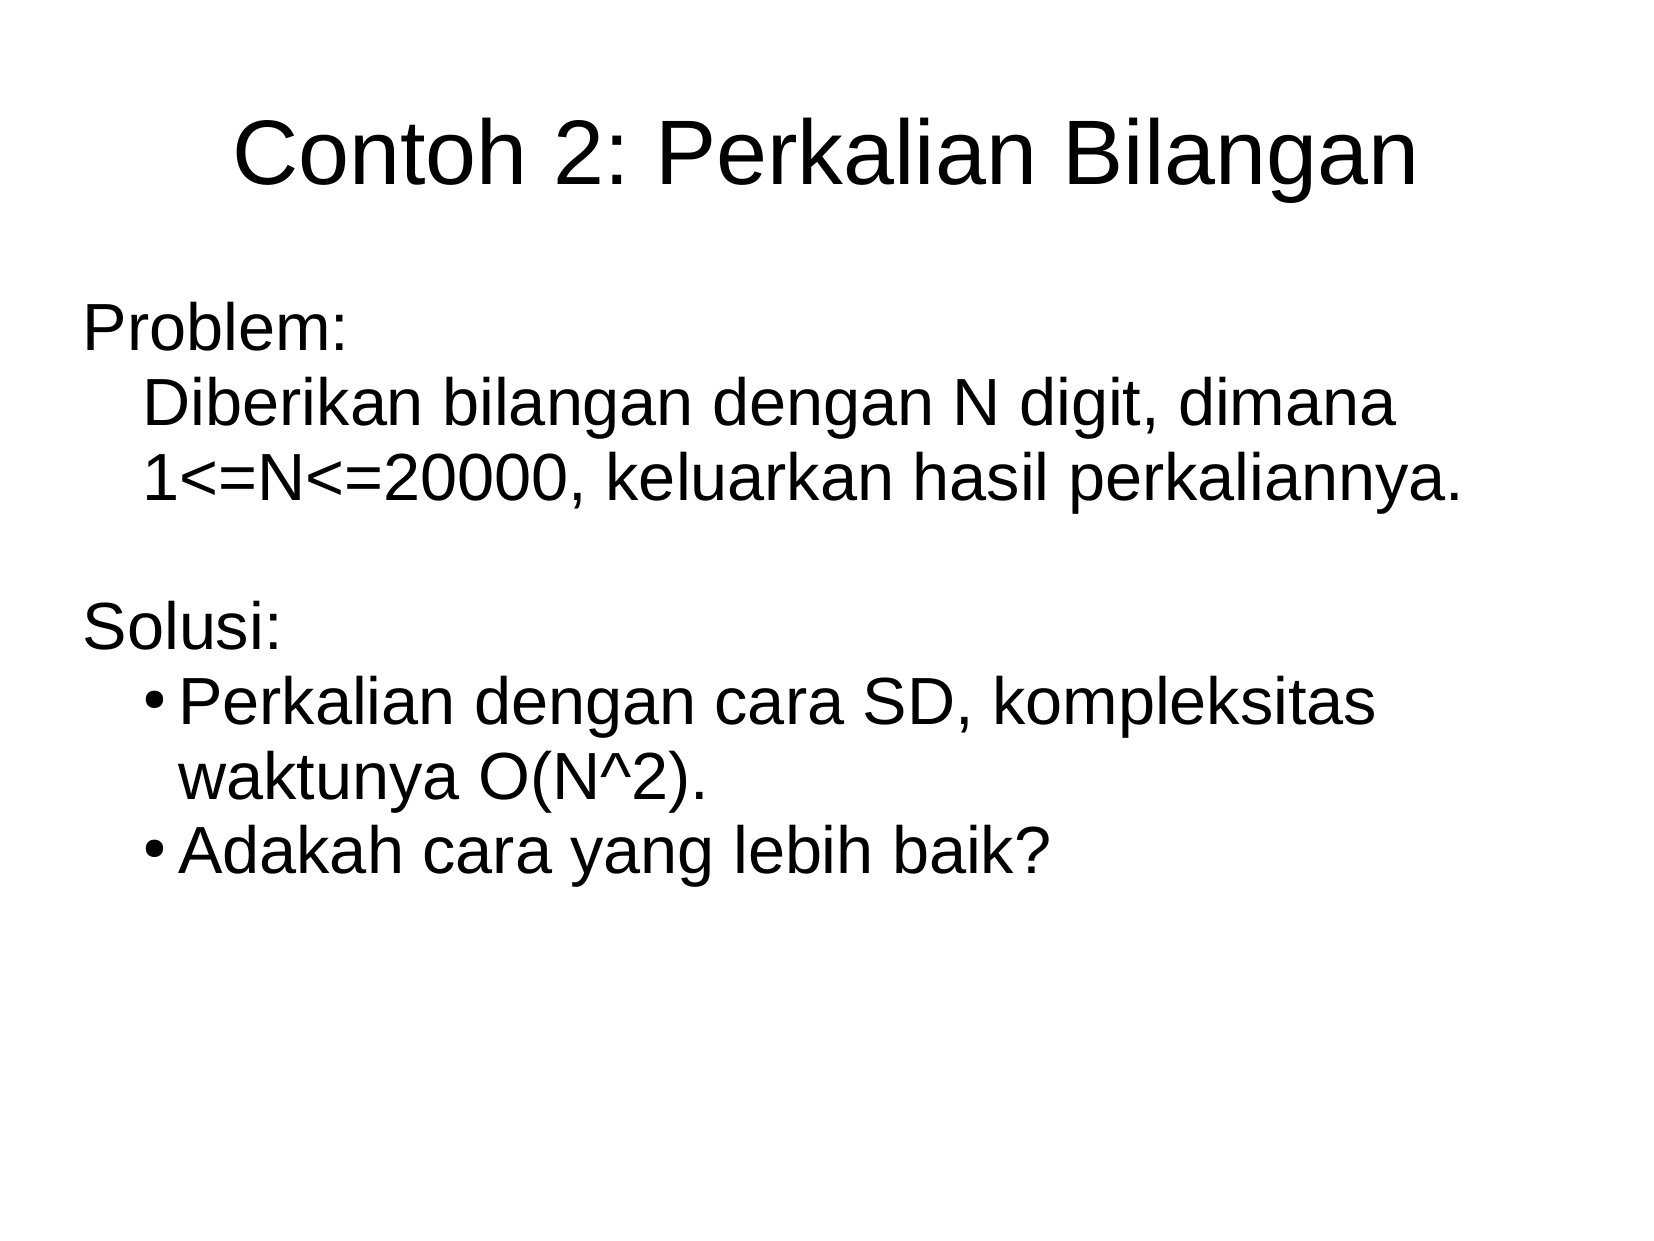

# Contoh 2: Perkalian Bilangan
Problem:
Diberikan bilangan dengan N digit, dimana 1<=N<=20000, keluarkan hasil perkaliannya.
Solusi:
Perkalian dengan cara SD, kompleksitas waktunya O(N^2).
Adakah cara yang lebih baik?